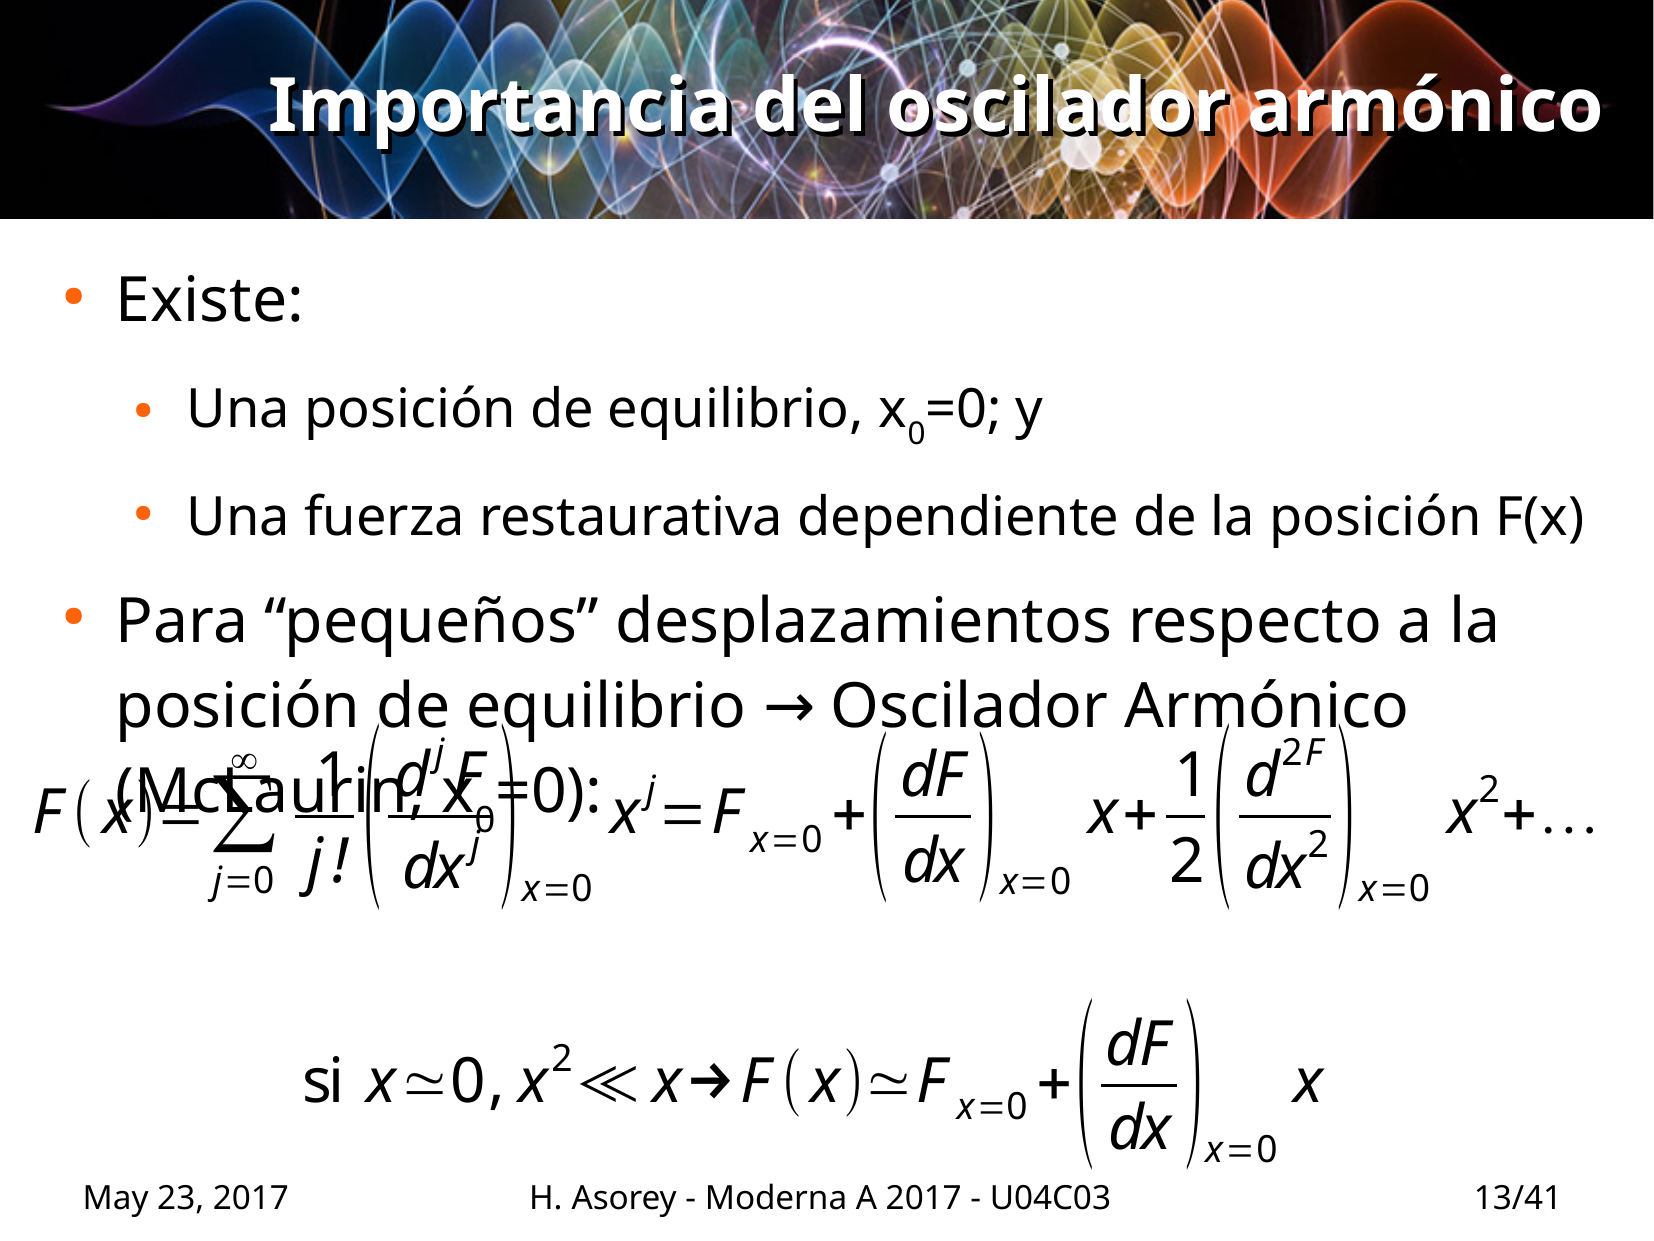

# Importancia del oscilador armónico
Existe:
Una posición de equilibrio, x0=0; y
Una fuerza restaurativa dependiente de la posición F(x)
Para “pequeños” desplazamientos respecto a la posición de equilibrio → Oscilador Armónico (McLaurin, x0=0):
May 23, 2017
H. Asorey - Moderna A 2017 - U04C03
13